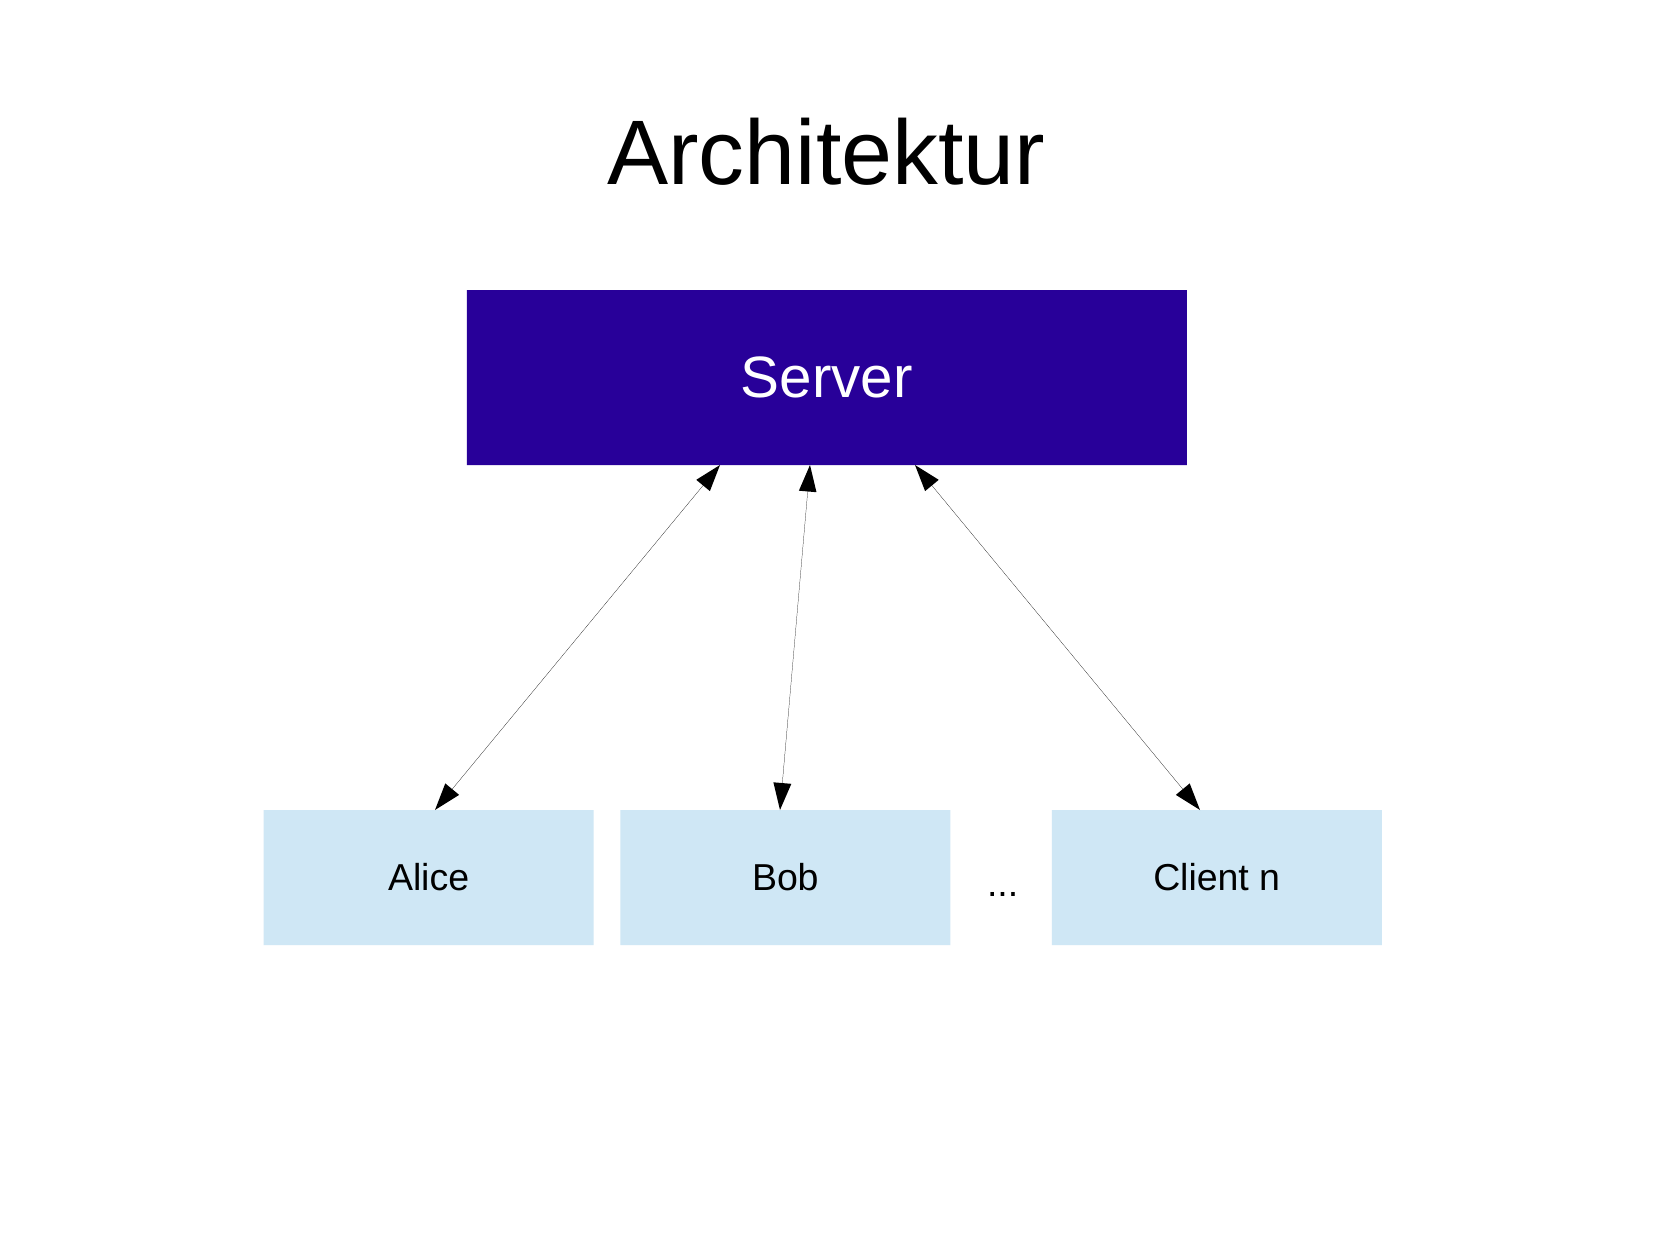

# Architektur
Server
Alice
Bob
Client n
...